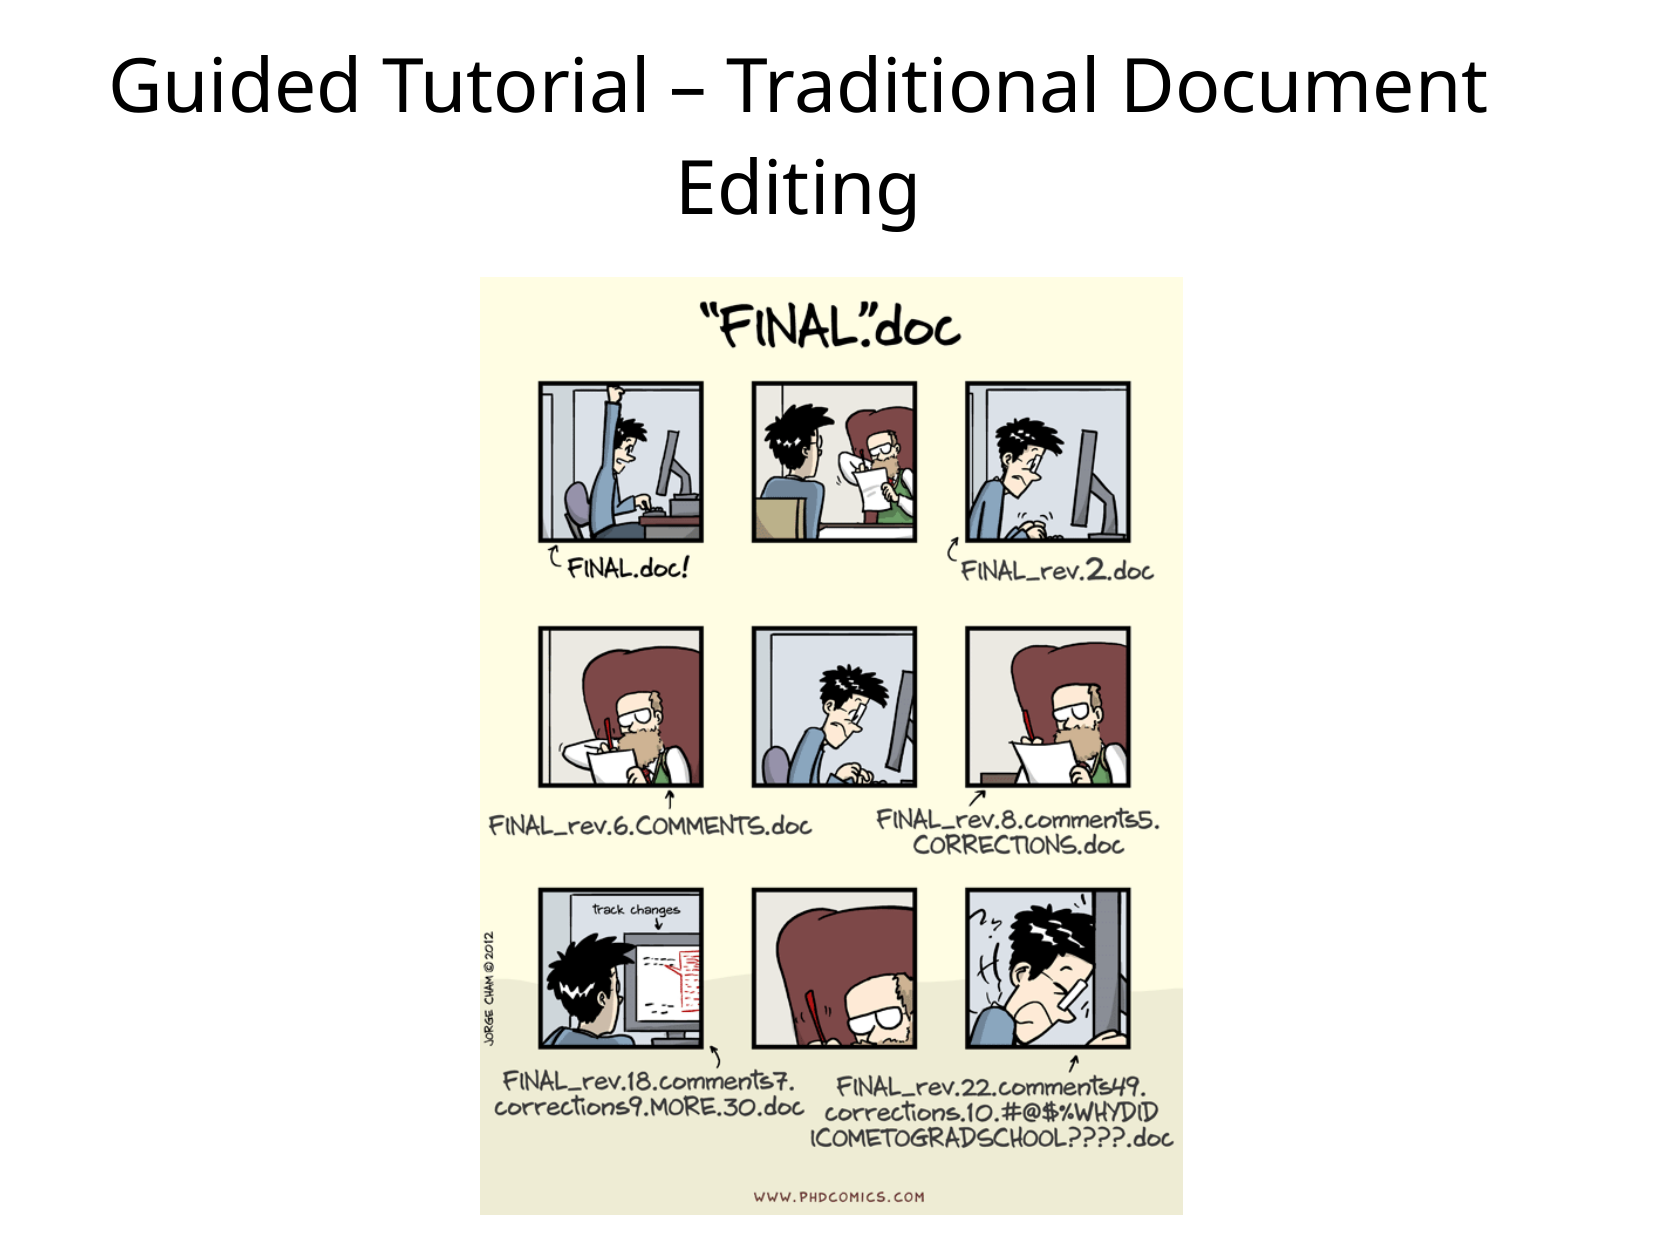

# Guided Tutorial – Traditional Document Editing